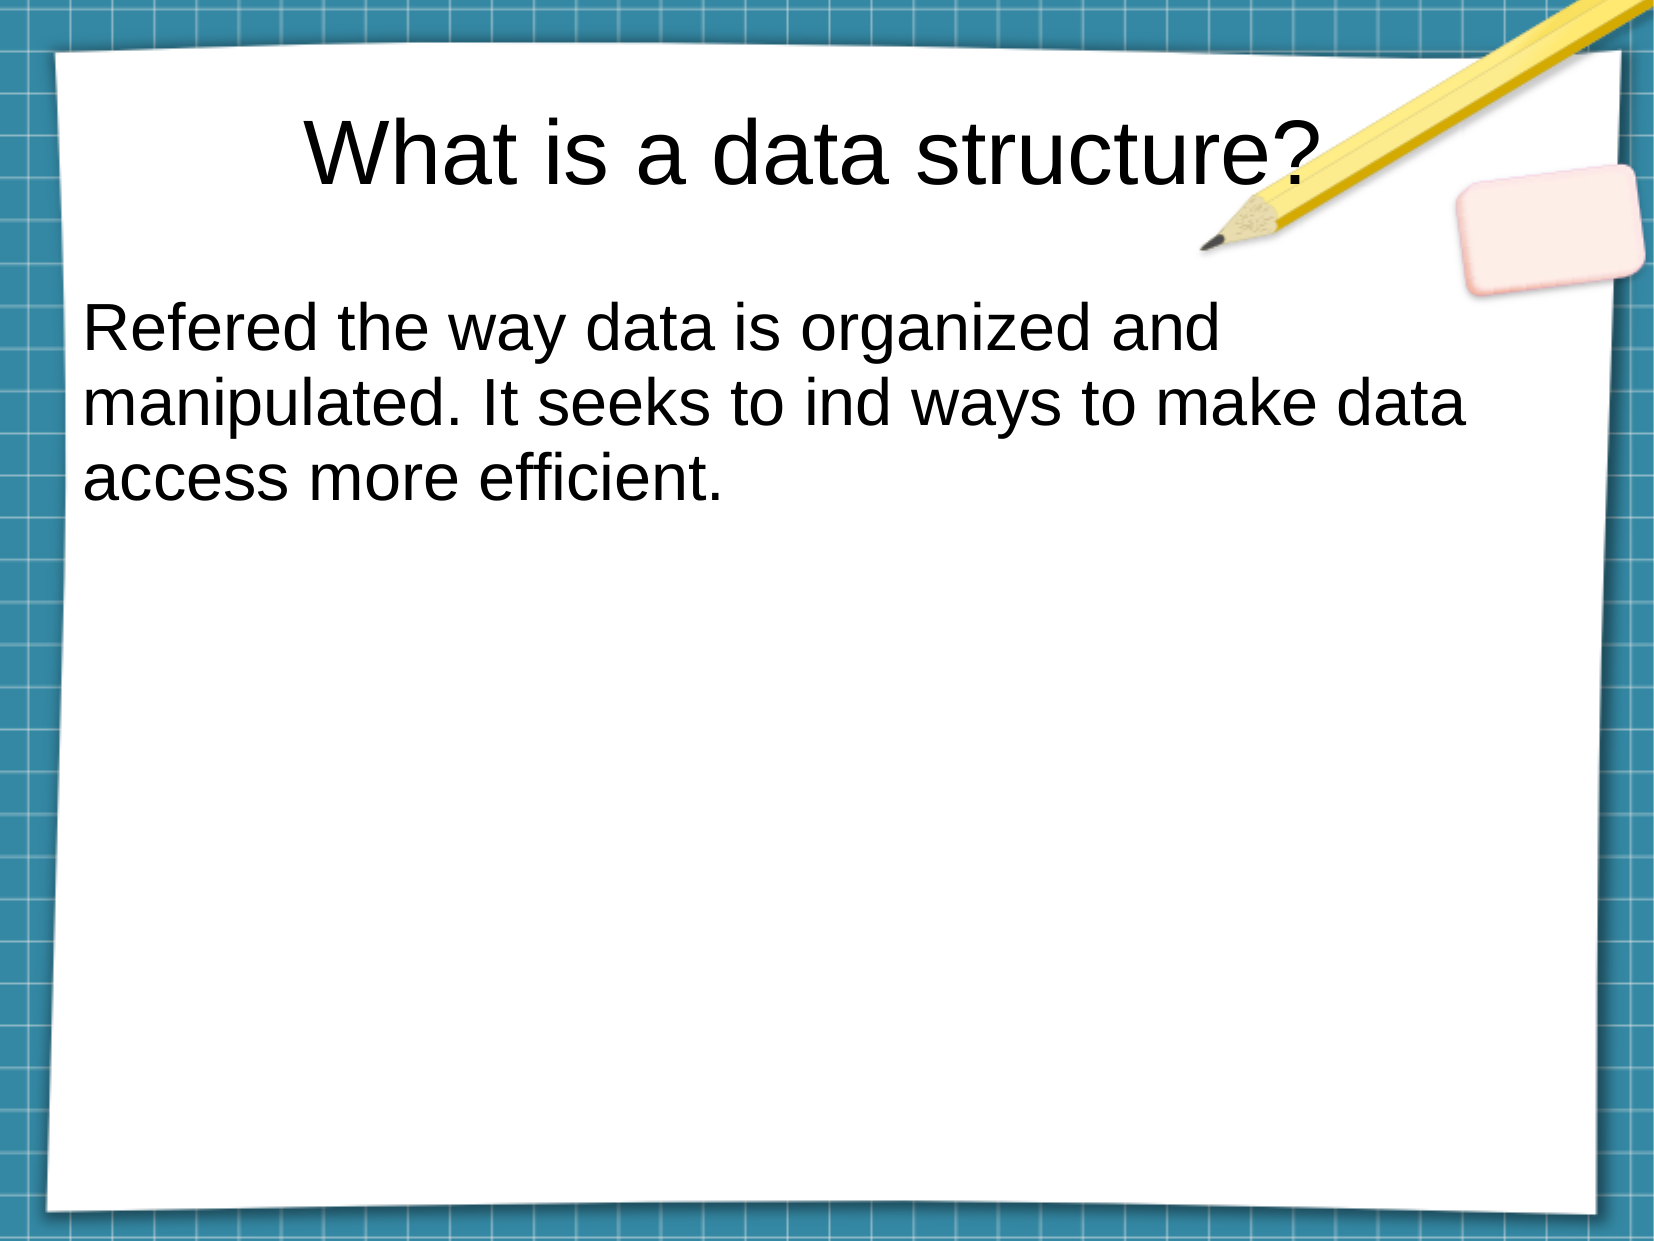

# What is a data structure?
Refered the way data is organized and manipulated. It seeks to ind ways to make data access more efficient.